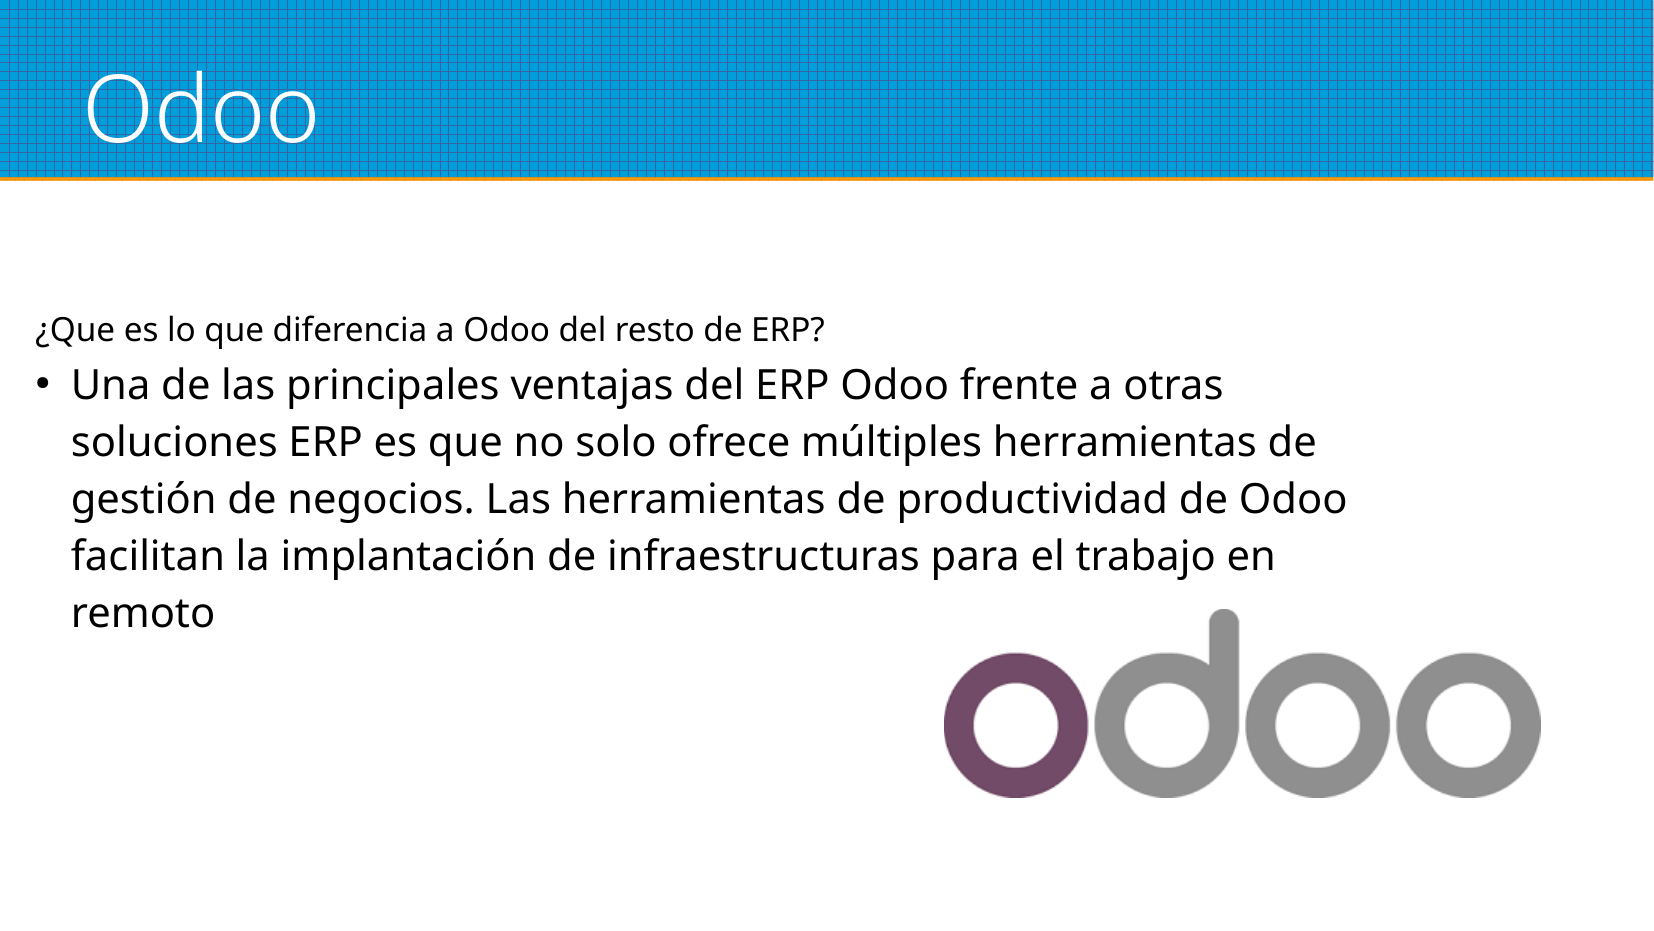

# Odoo
¿Que es lo que diferencia a Odoo del resto de ERP?
Una de las principales ventajas del ERP Odoo frente a otras soluciones ERP es que no solo ofrece múltiples herramientas de gestión de negocios. Las herramientas de productividad de Odoo facilitan la implantación de infraestructuras para el trabajo en remoto